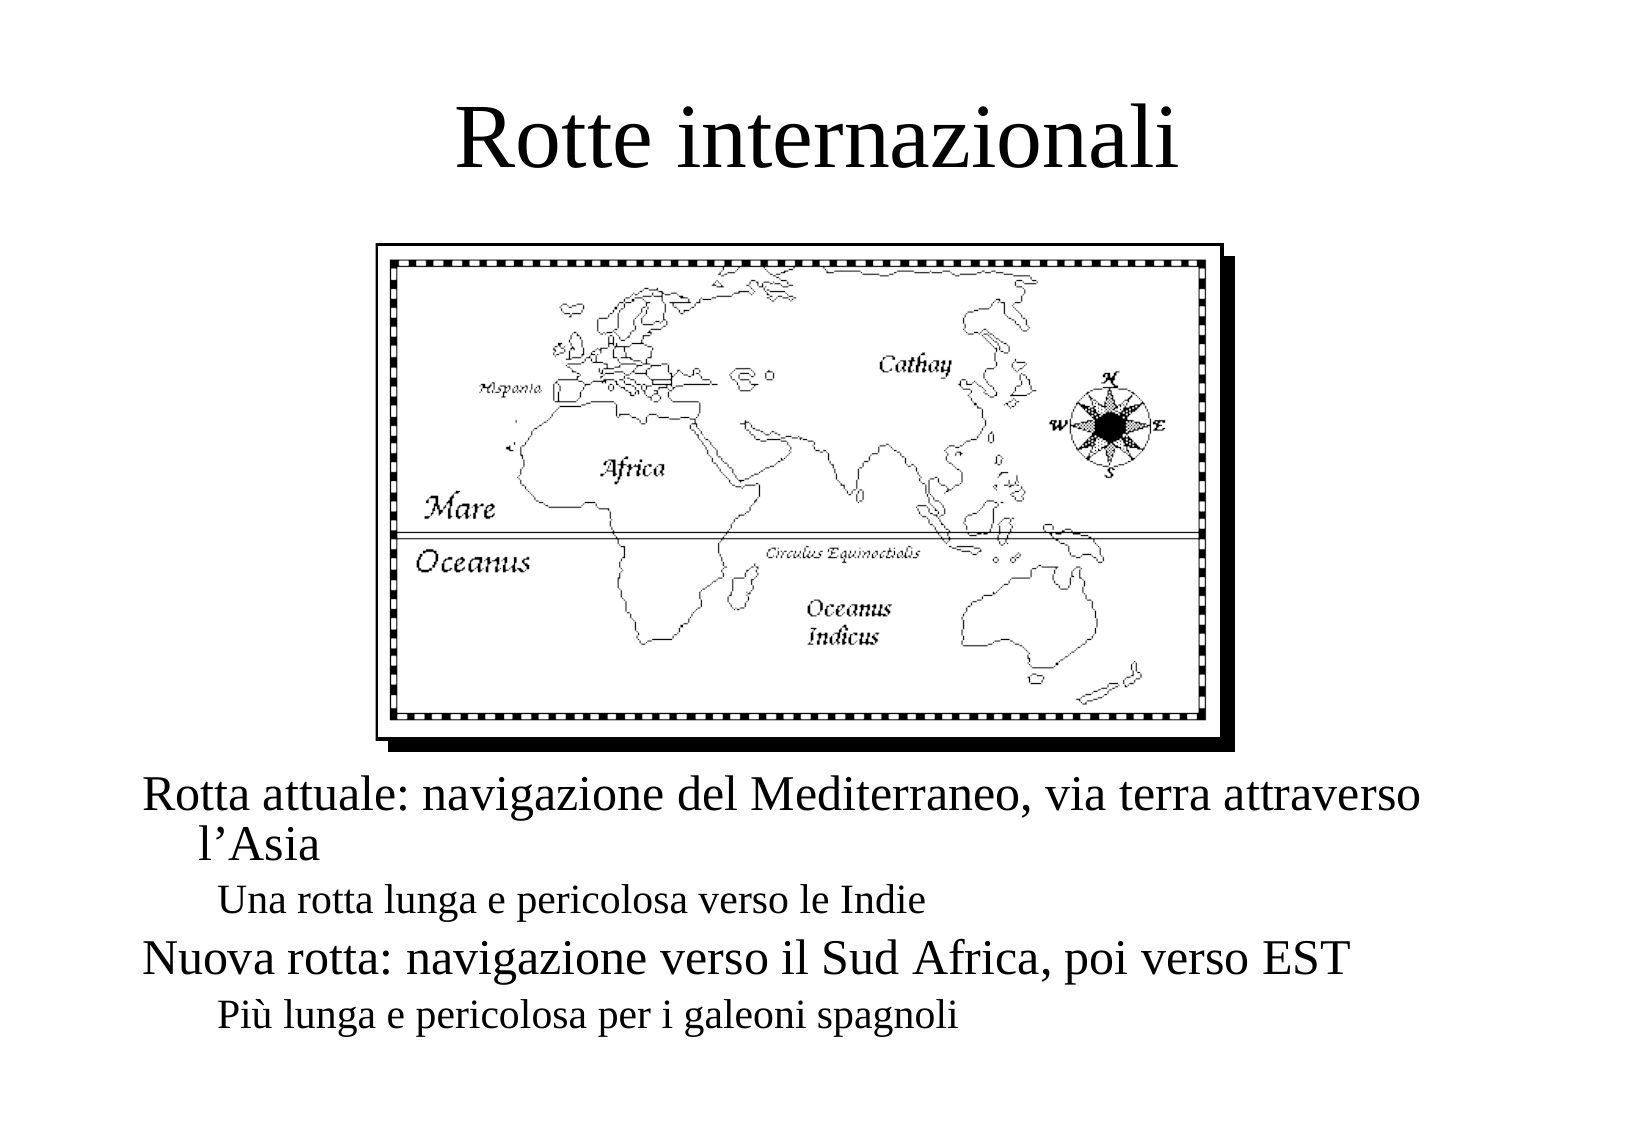

# Rotte internazionali
Rotta attuale: navigazione del Mediterraneo, via terra attraverso l’Asia
Una rotta lunga e pericolosa verso le Indie
Nuova rotta: navigazione verso il Sud Africa, poi verso EST
Più lunga e pericolosa per i galeoni spagnoli